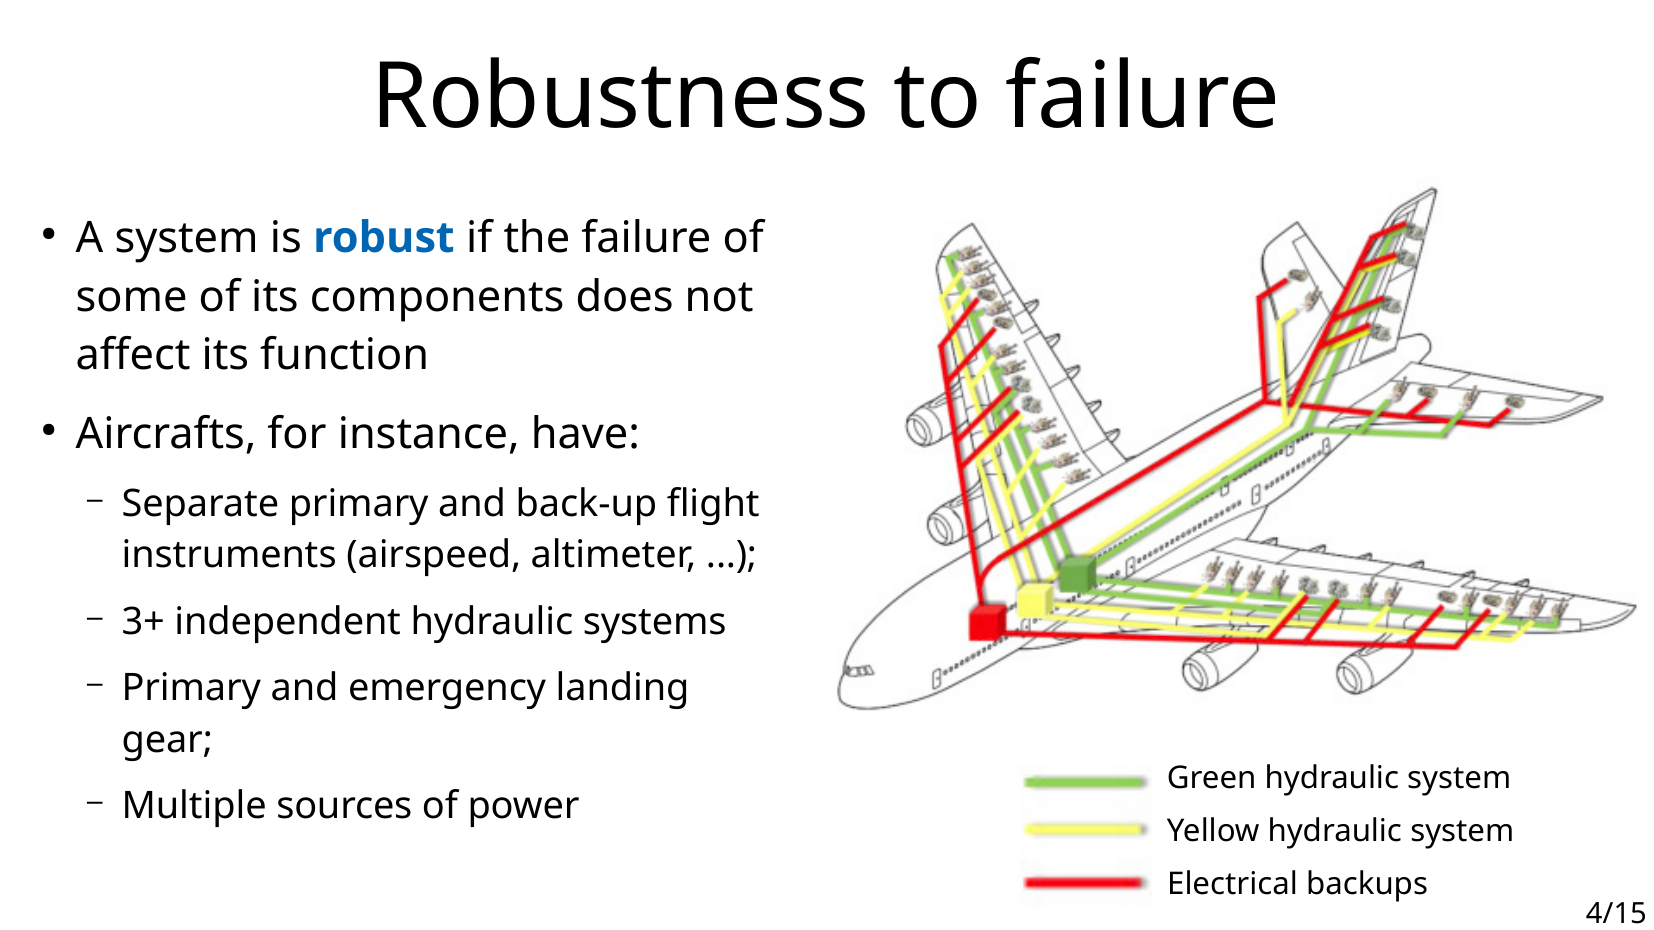

# Robustness to failure
A system is robust if the failure of some of its components does not affect its function
Aircrafts, for instance, have:
Separate primary and back-up flight instruments (airspeed, altimeter, ...);
3+ independent hydraulic systems
Primary and emergency landing gear;
Multiple sources of power
Green hydraulic system
Yellow hydraulic system
Electrical backups
4